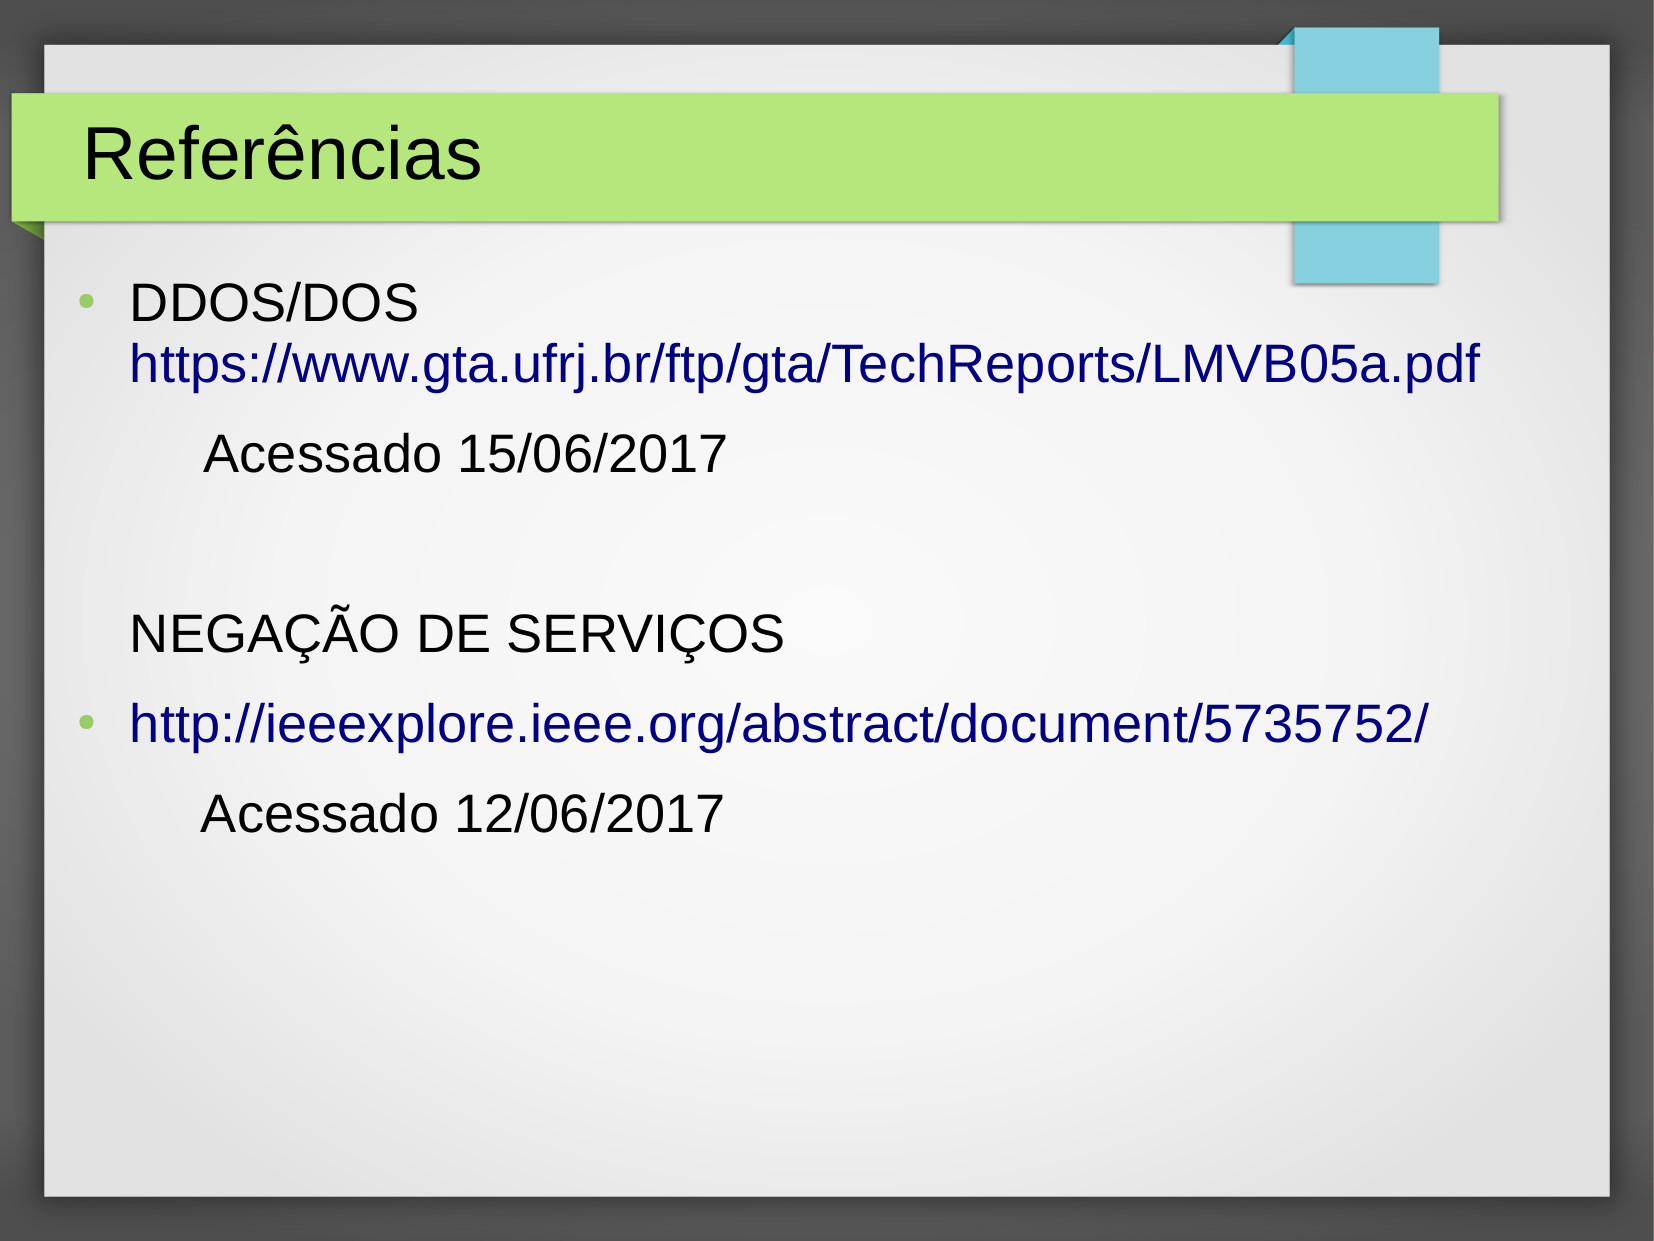

# Referências
DDOS/DOShttps://www.gta.ufrj.br/ftp/gta/TechReports/LMVB05a.pdf
 	Acessado 15/06/2017
NEGAÇÃO DE SERVIÇOS
http://ieeexplore.ieee.org/abstract/document/5735752/
Acessado 12/06/2017